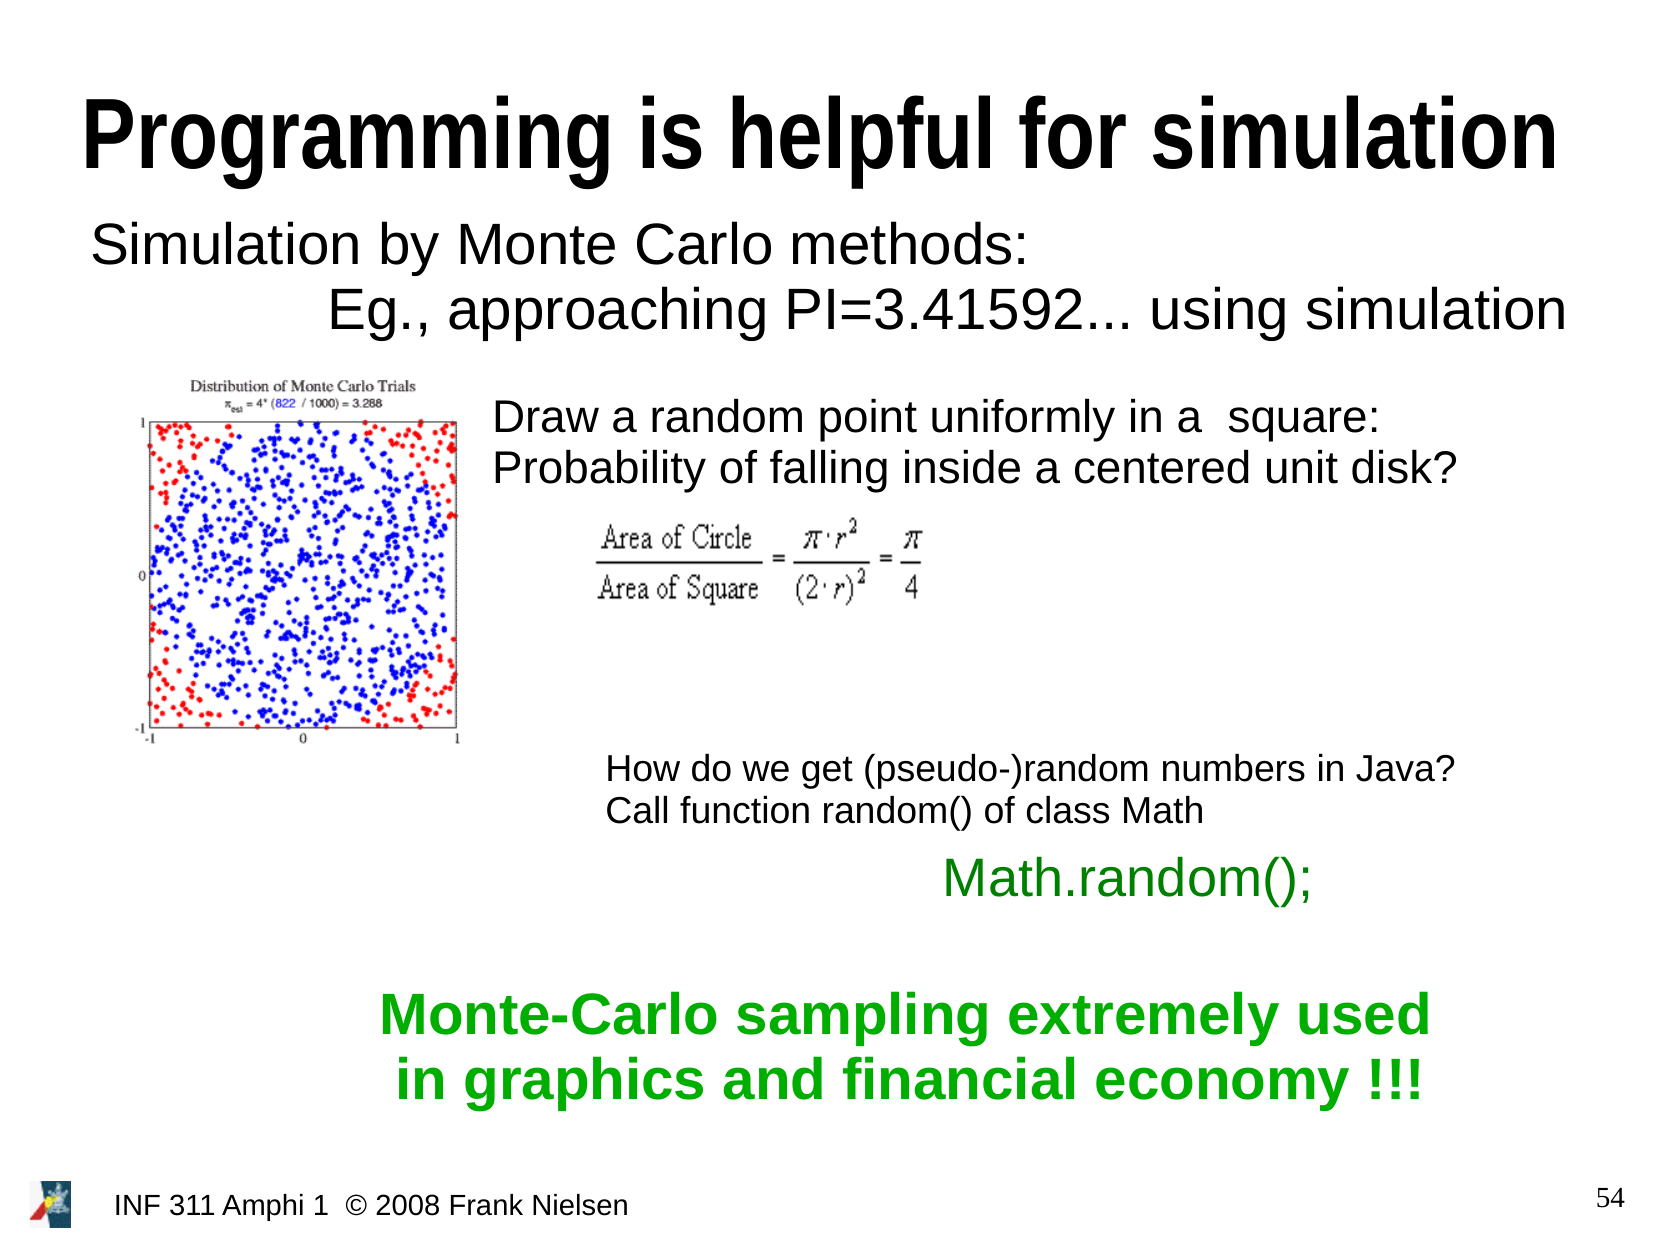

Programming is helpful for simulation
Simulation by Monte Carlo methods:
			 Eg., approaching PI=3.41592... using simulation
Draw a random point uniformly in a square:
Probability of falling inside a centered unit disk?
How do we get (pseudo-)random numbers in Java?
Call function random() of class Math
Math.random();
Monte-Carlo sampling extremely used
 in graphics and financial economy !!!
54